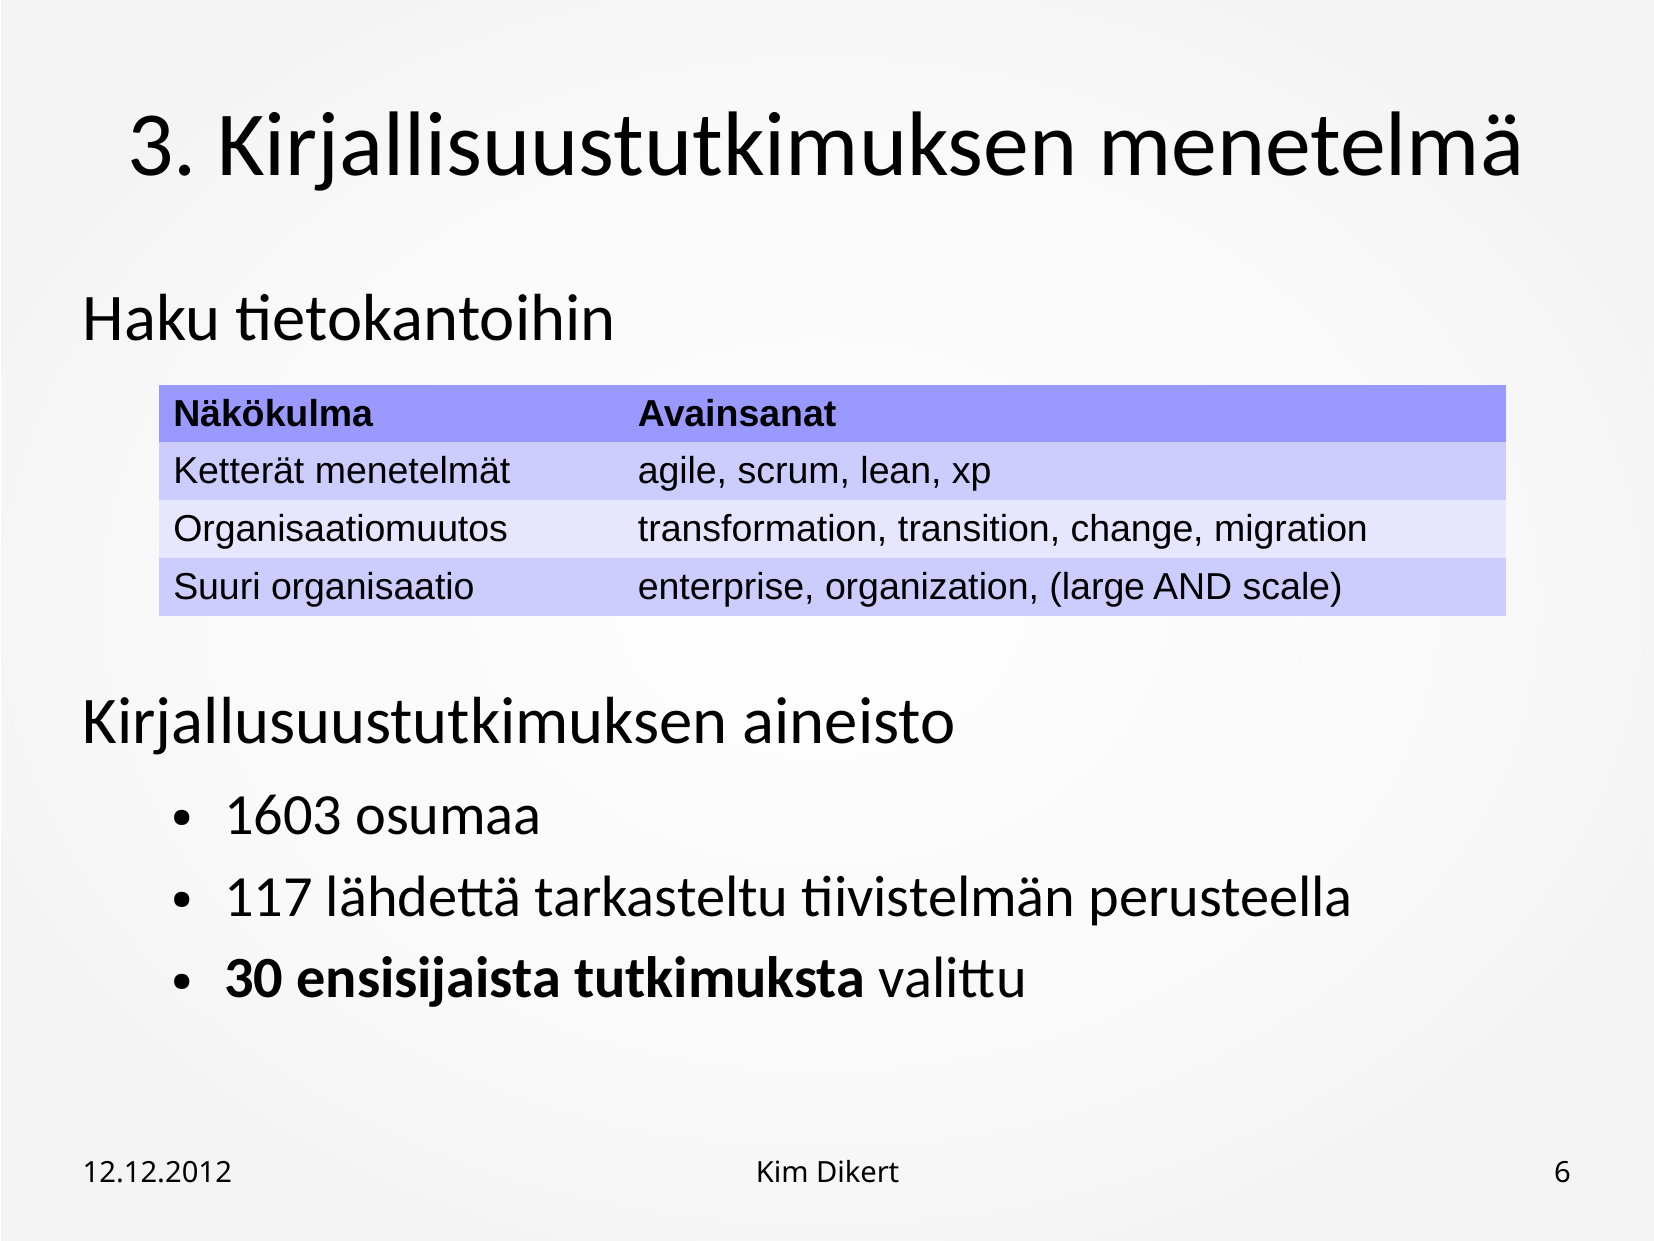

# 3. Kirjallisuustutkimuksen menetelmä
Haku tietokantoihin
| Näkökulma | Avainsanat |
| --- | --- |
| Ketterät menetelmät | agile, scrum, lean, xp |
| Organisaatiomuutos | transformation, transition, change, migration |
| Suuri organisaatio | enterprise, organization, (large AND scale) |
Kirjallusuustutkimuksen aineisto
1603 osumaa
117 lähdettä tarkasteltu tiivistelmän perusteella
30 ensisijaista tutkimuksta valittu
6